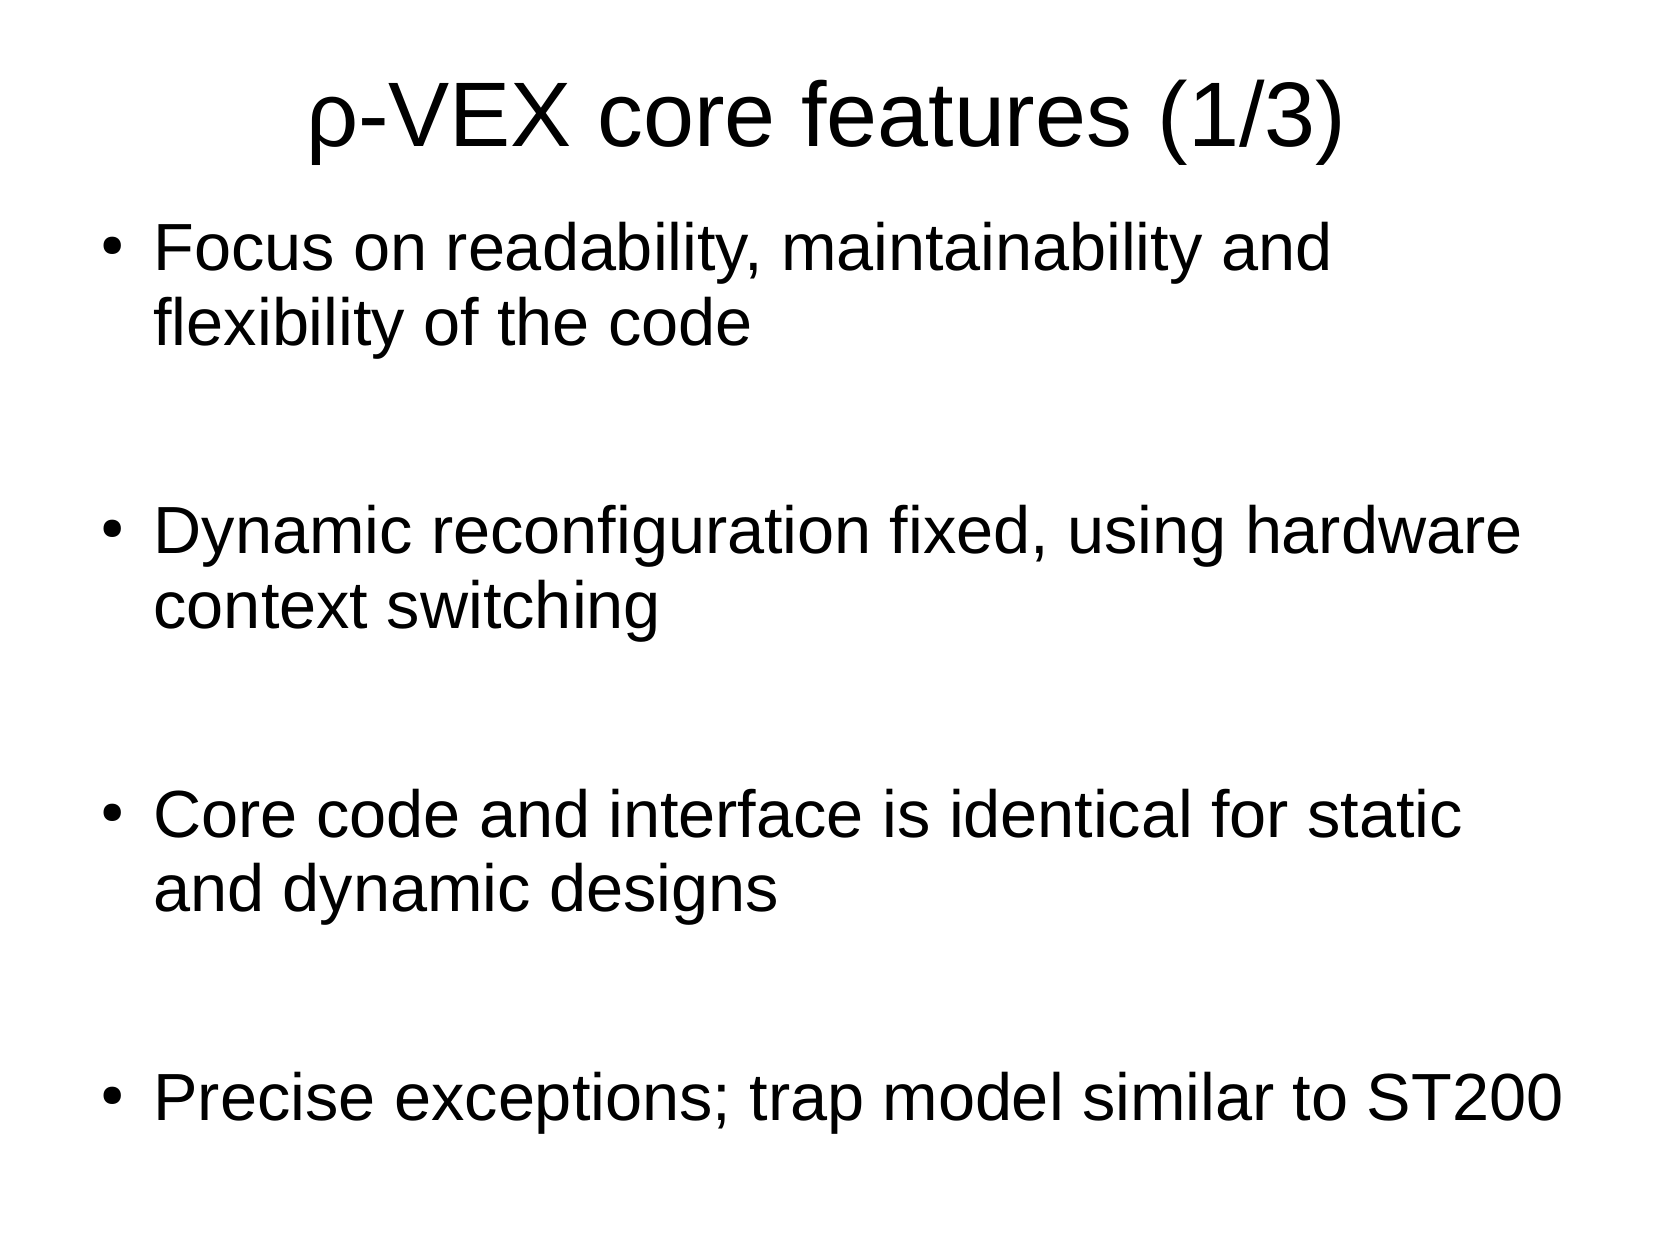

# ρ-VEX core features (1/3)
Focus on readability, maintainability and flexibility of the code
Dynamic reconfiguration fixed, using hardware context switching
Core code and interface is identical for static and dynamic designs
Precise exceptions; trap model similar to ST200